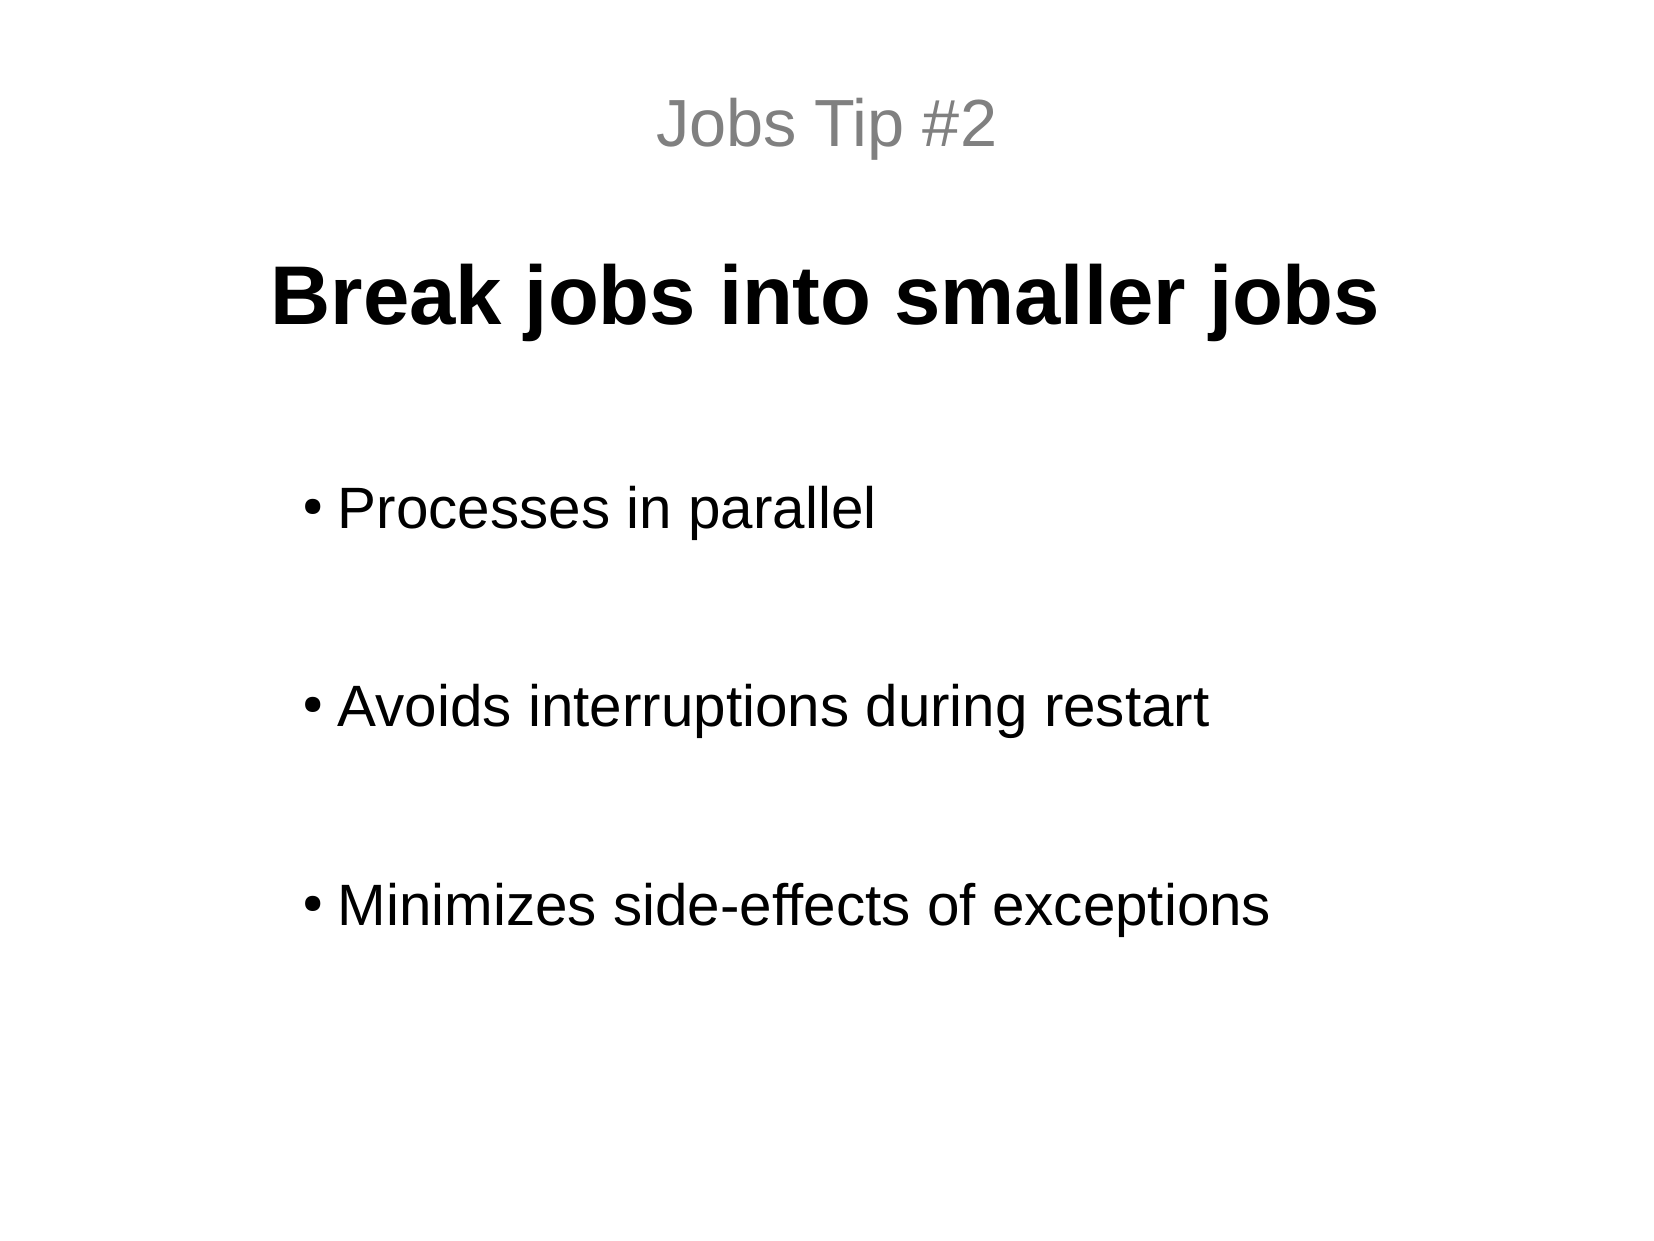

# Jobs Tip #2
Break jobs into smaller jobs
Processes in parallel
Avoids interruptions during restart
Minimizes side-effects of exceptions